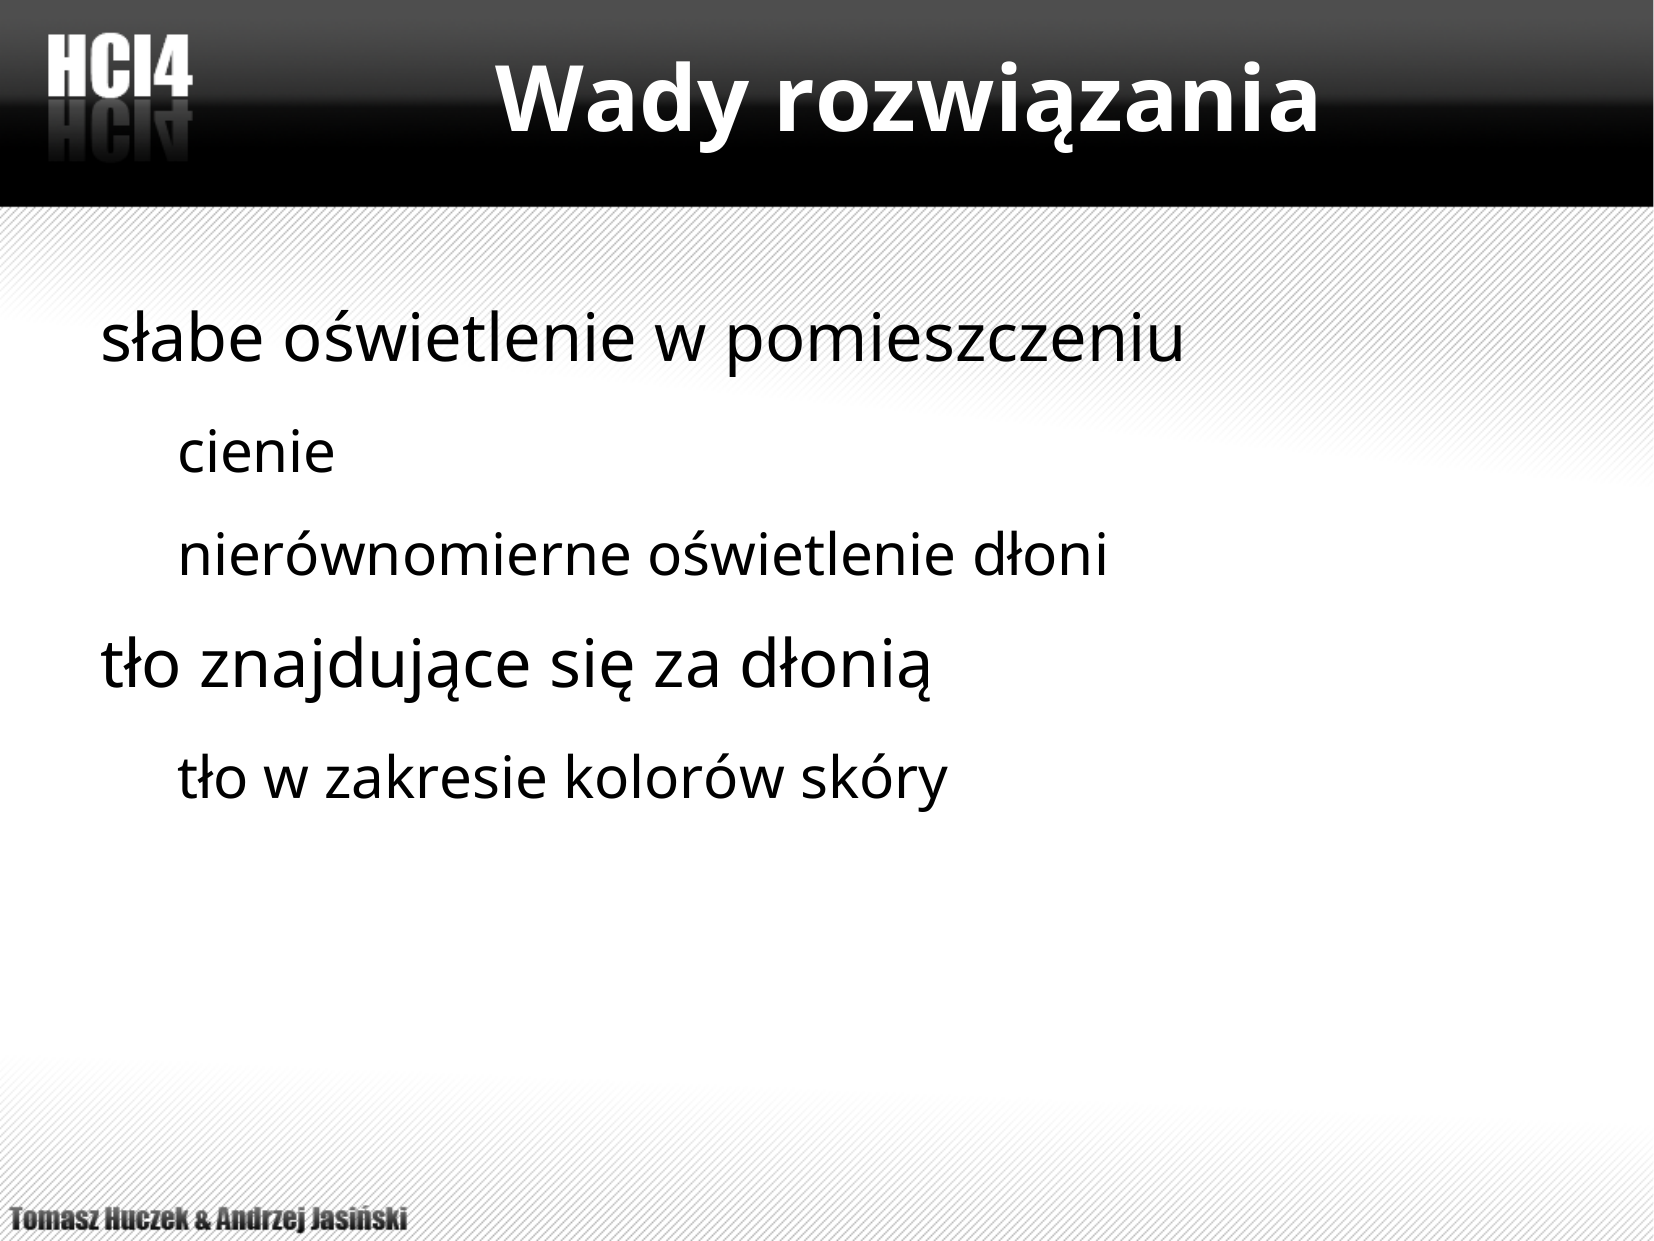

# Wady rozwiązania
słabe oświetlenie w pomieszczeniu
cienie
nierównomierne oświetlenie dłoni
tło znajdujące się za dłonią
tło w zakresie kolorów skóry